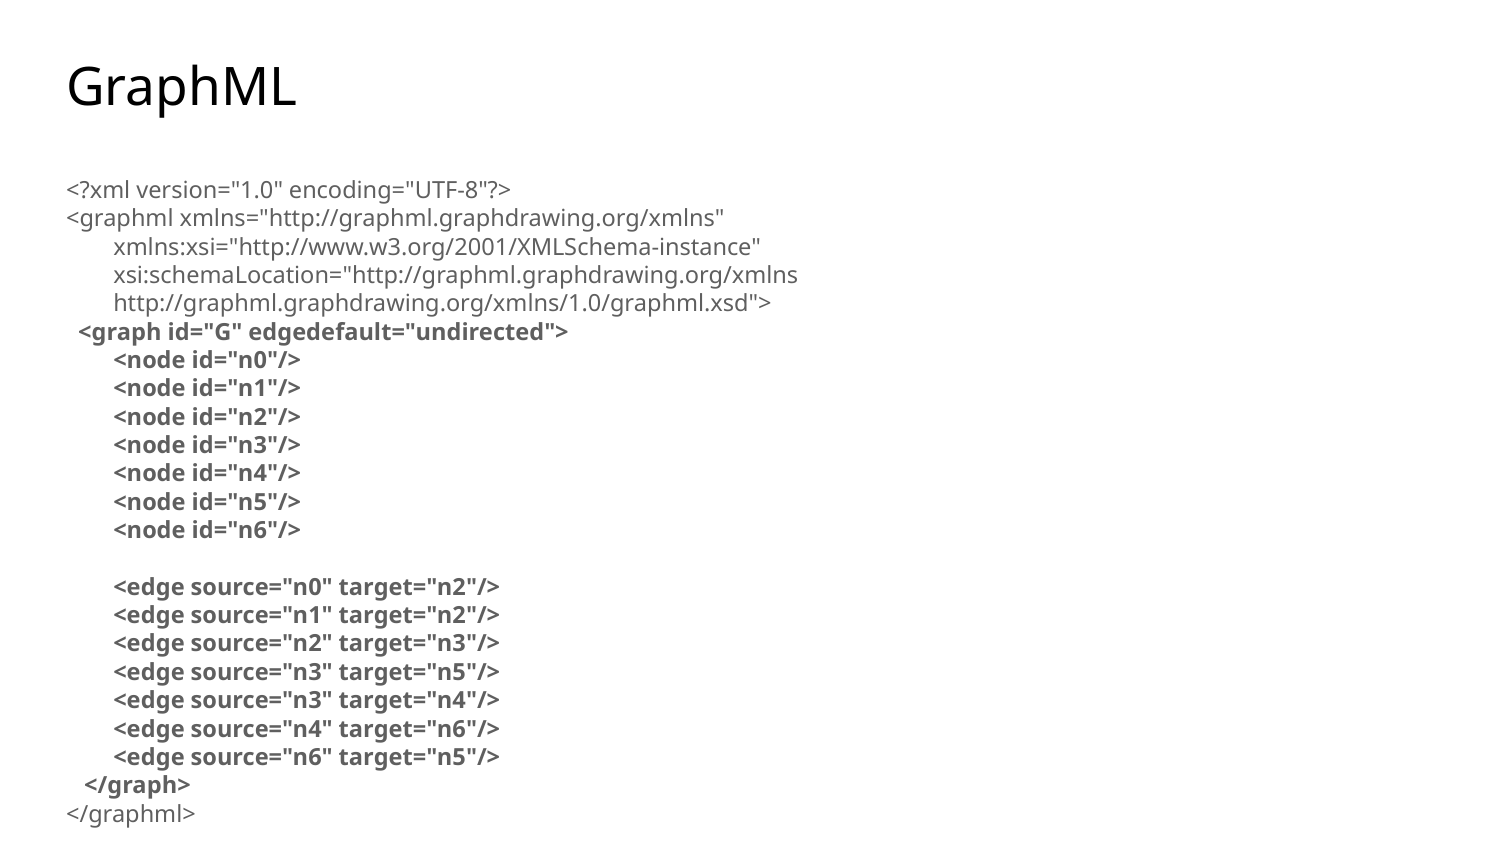

# GraphML
<?xml version="1.0" encoding="UTF-8"?>
<graphml xmlns="http://graphml.graphdrawing.org/xmlns"
	xmlns:xsi="http://www.w3.org/2001/XMLSchema-instance"
	xsi:schemaLocation="http://graphml.graphdrawing.org/xmlns
 	http://graphml.graphdrawing.org/xmlns/1.0/graphml.xsd">
 <graph id="G" edgedefault="undirected">
	<node id="n0"/>
	<node id="n1"/>
	<node id="n2"/>
	<node id="n3"/>
	<node id="n4"/>
	<node id="n5"/>
	<node id="n6"/>
	<edge source="n0" target="n2"/>
	<edge source="n1" target="n2"/>
	<edge source="n2" target="n3"/>
	<edge source="n3" target="n5"/>
	<edge source="n3" target="n4"/>
	<edge source="n4" target="n6"/>
	<edge source="n6" target="n5"/>
 </graph>
</graphml>